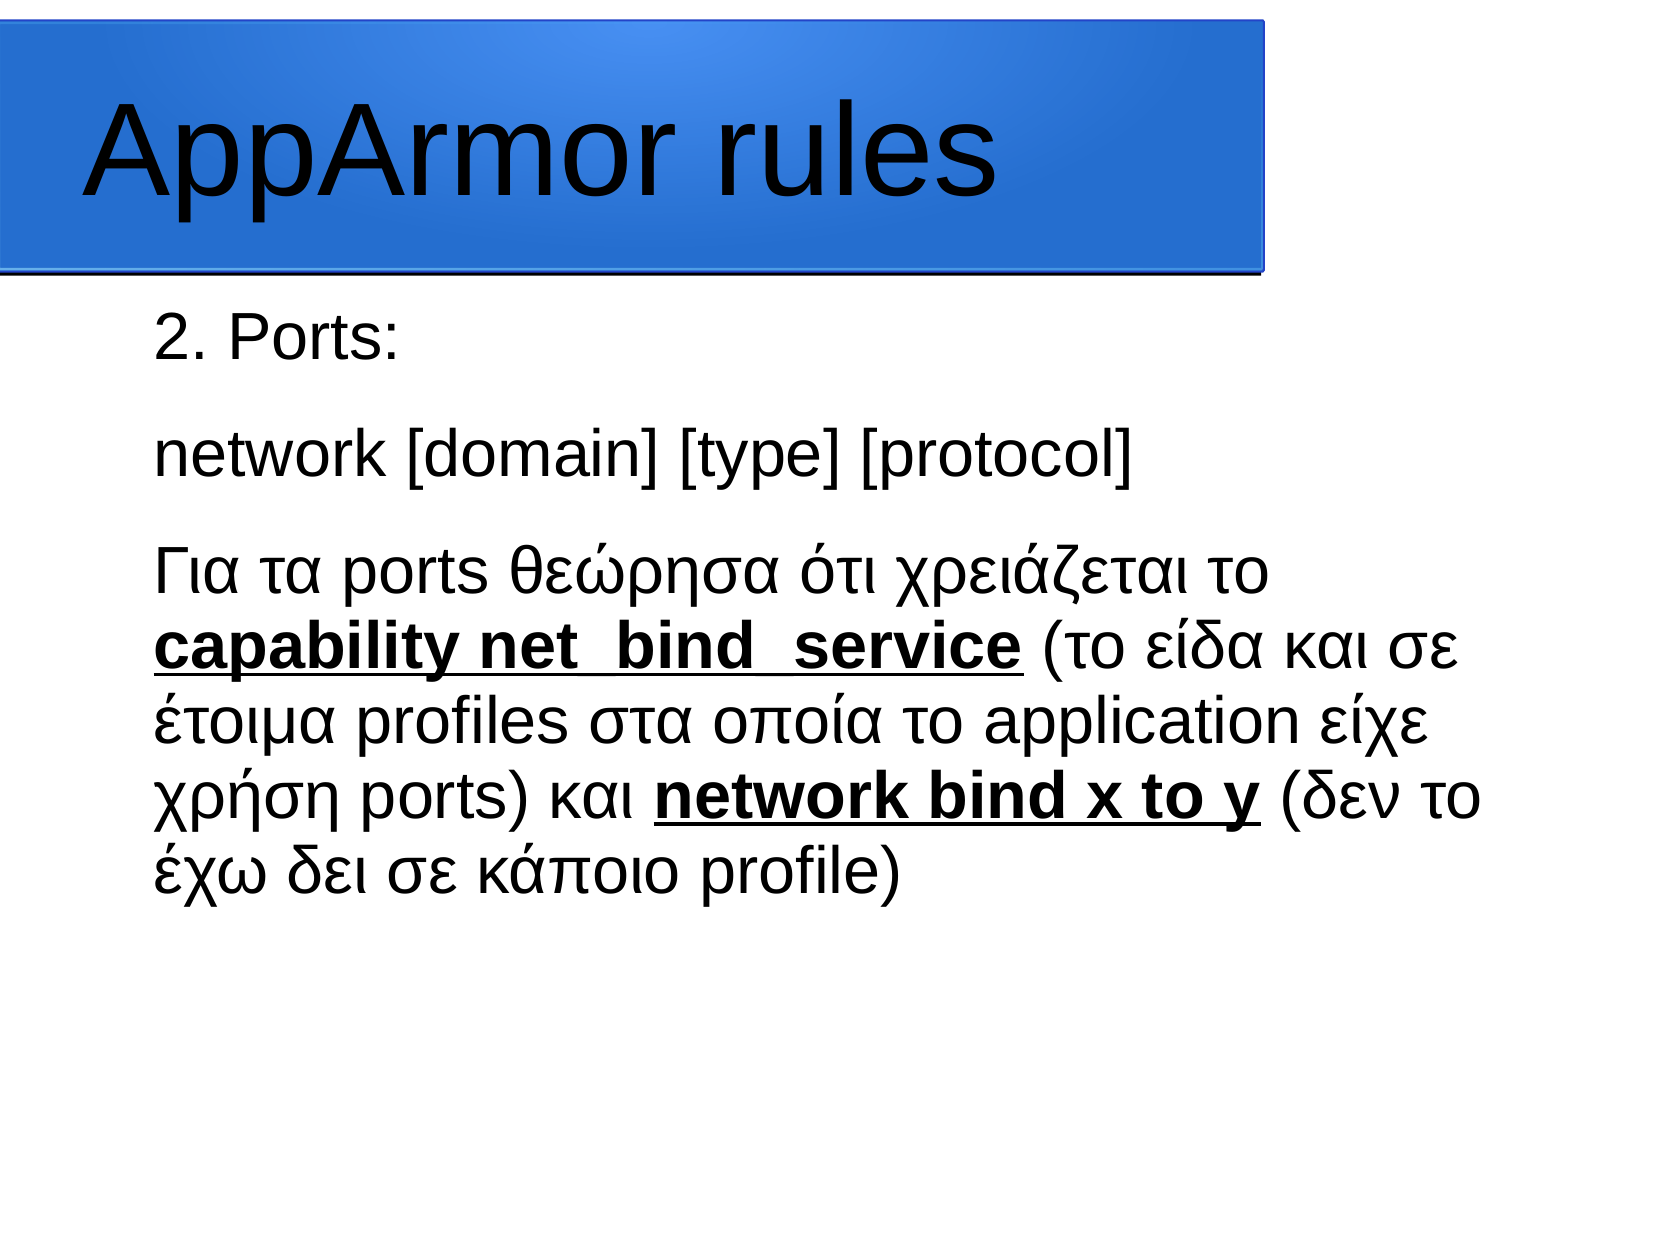

# AppArmor rules
2. Ports:
network [domain] [type] [protocol]
Για τα ports θεώρησα ότι χρειάζεται το capability net_bind_service (το είδα και σε έτοιμα profiles στα οποία το application είχε χρήση ports) και network bind x to y (δεν το έχω δει σε κάποιο profile)